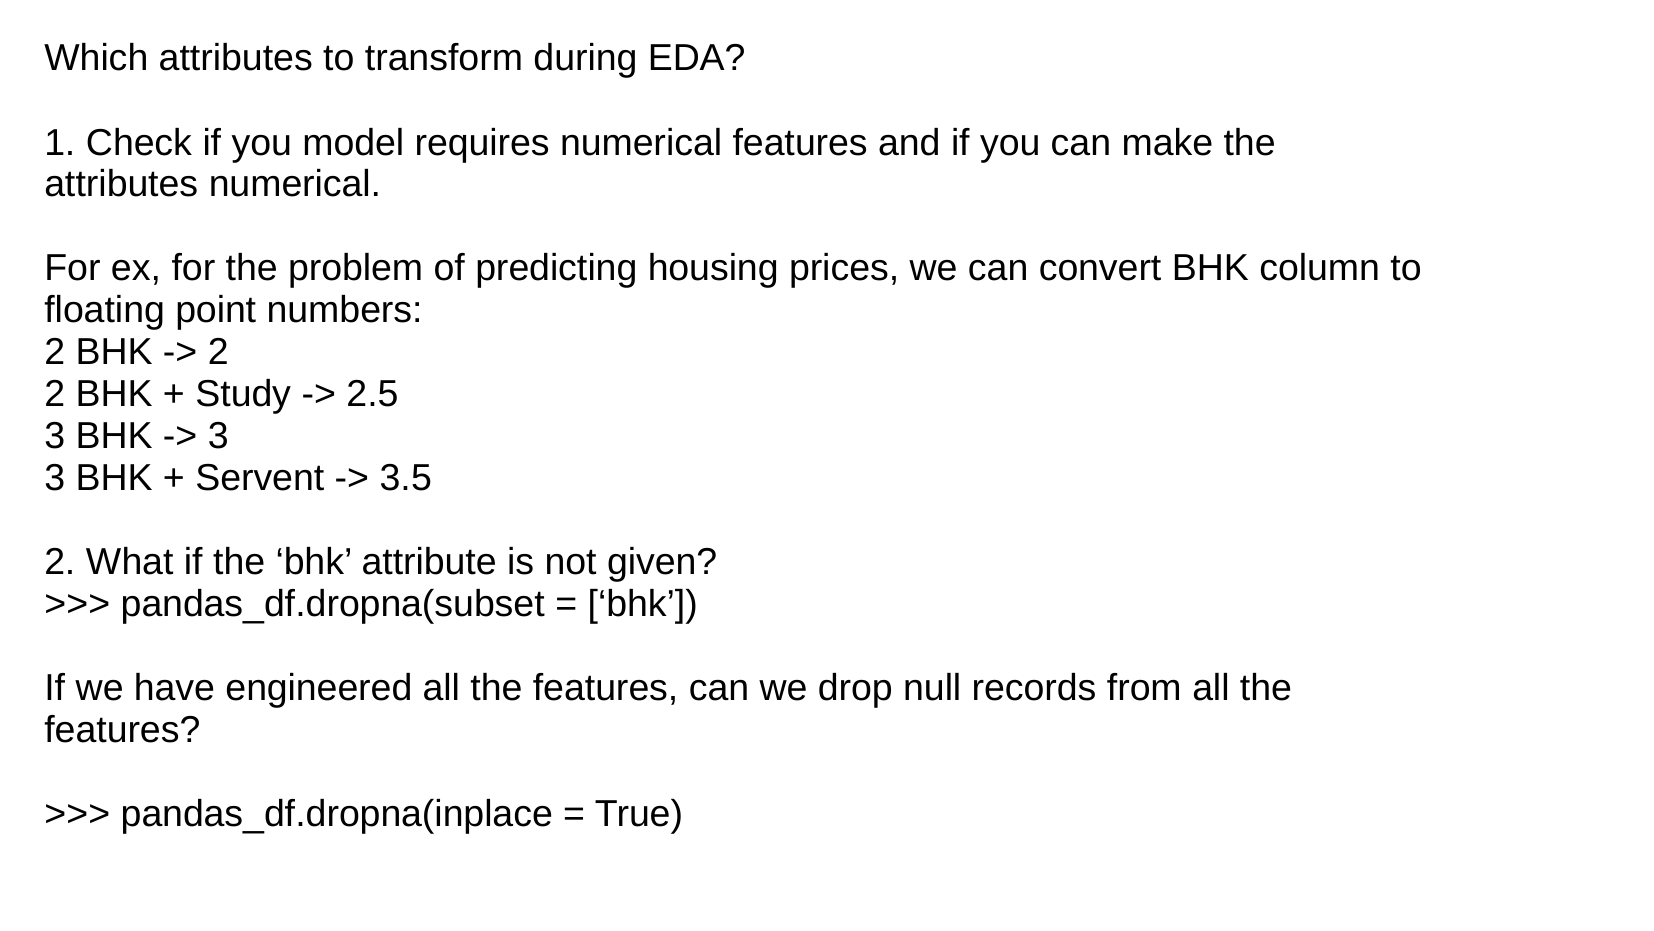

Which attributes to transform during EDA?
1. Check if you model requires numerical features and if you can make the attributes numerical.
For ex, for the problem of predicting housing prices, we can convert BHK column to floating point numbers:
2 BHK -> 2
2 BHK + Study -> 2.5
3 BHK -> 3
3 BHK + Servent -> 3.5
2. What if the ‘bhk’ attribute is not given?
>>> pandas_df.dropna(subset = [‘bhk’])
If we have engineered all the features, can we drop null records from all the features?
>>> pandas_df.dropna(inplace = True)